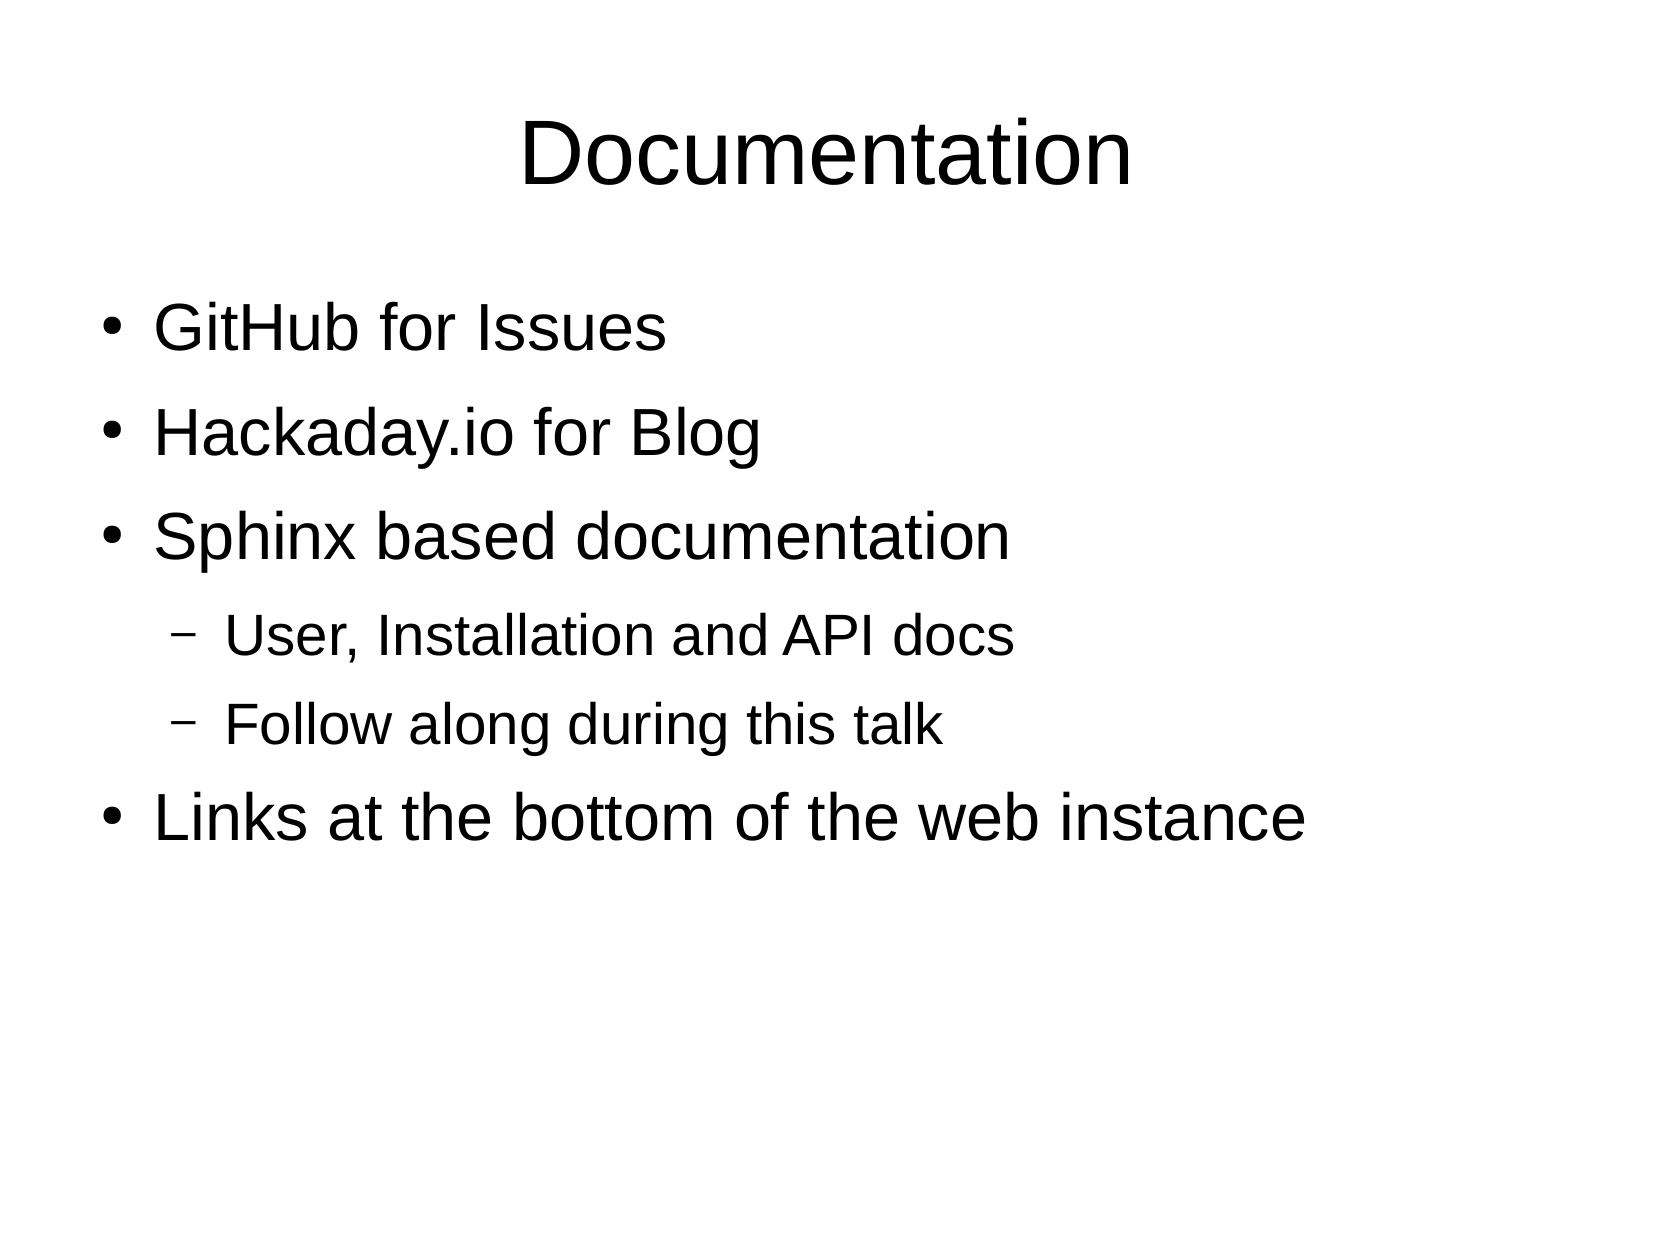

# Documentation
GitHub for Issues
Hackaday.io for Blog
Sphinx based documentation
User, Installation and API docs
Follow along during this talk
Links at the bottom of the web instance